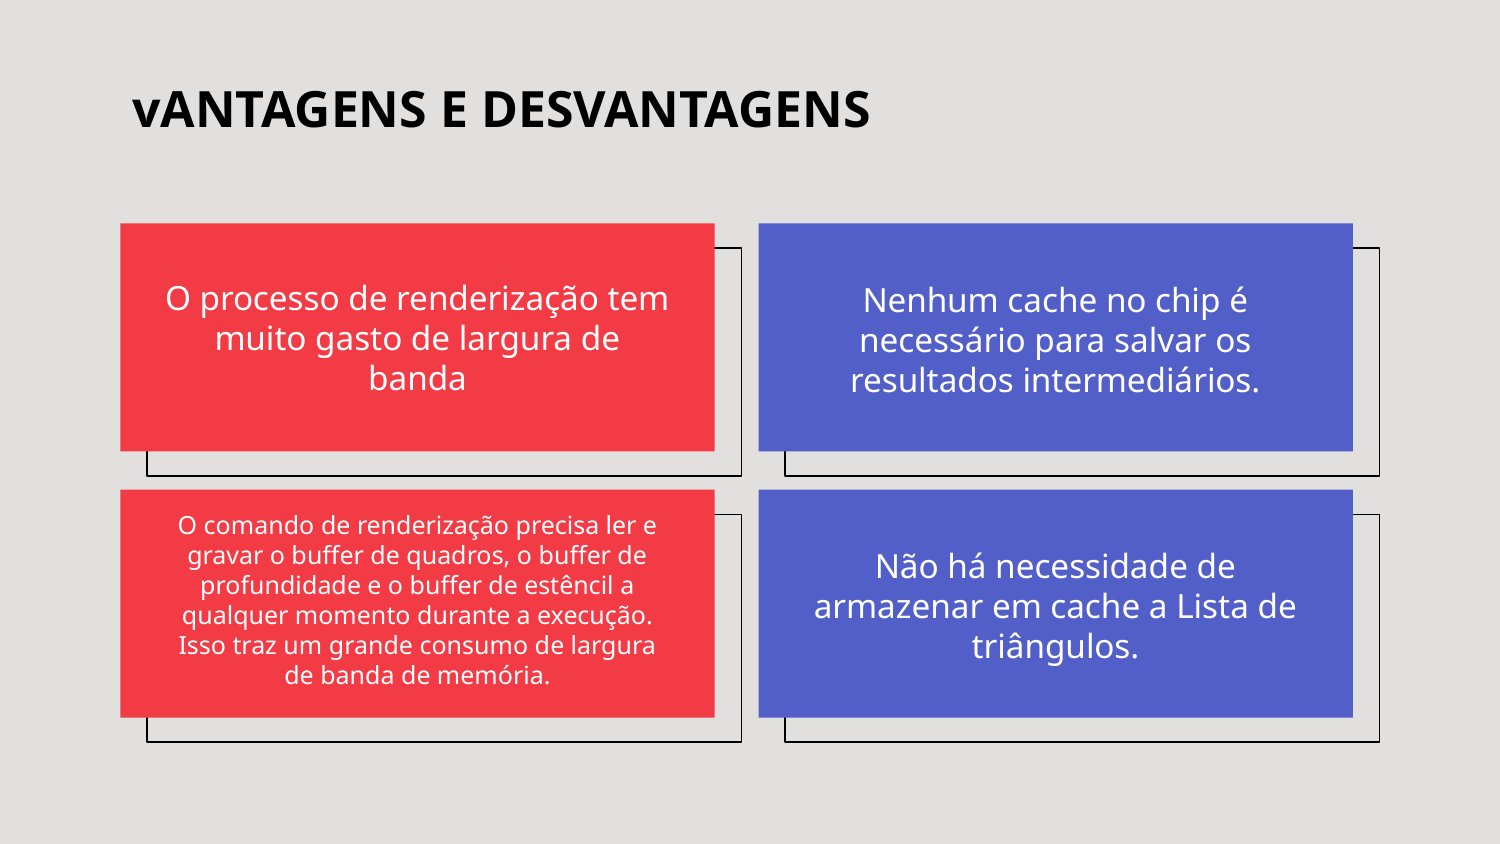

# vANTAGENS E DESVANTAGENS
O processo de renderização tem muito gasto de largura de banda
Nenhum cache no chip é necessário para salvar os resultados intermediários.
O comando de renderização precisa ler e gravar o buffer de quadros, o buffer de profundidade e o buffer de estêncil a qualquer momento durante a execução. Isso traz um grande consumo de largura de banda de memória.
Não há necessidade de armazenar em cache a Lista de triângulos.